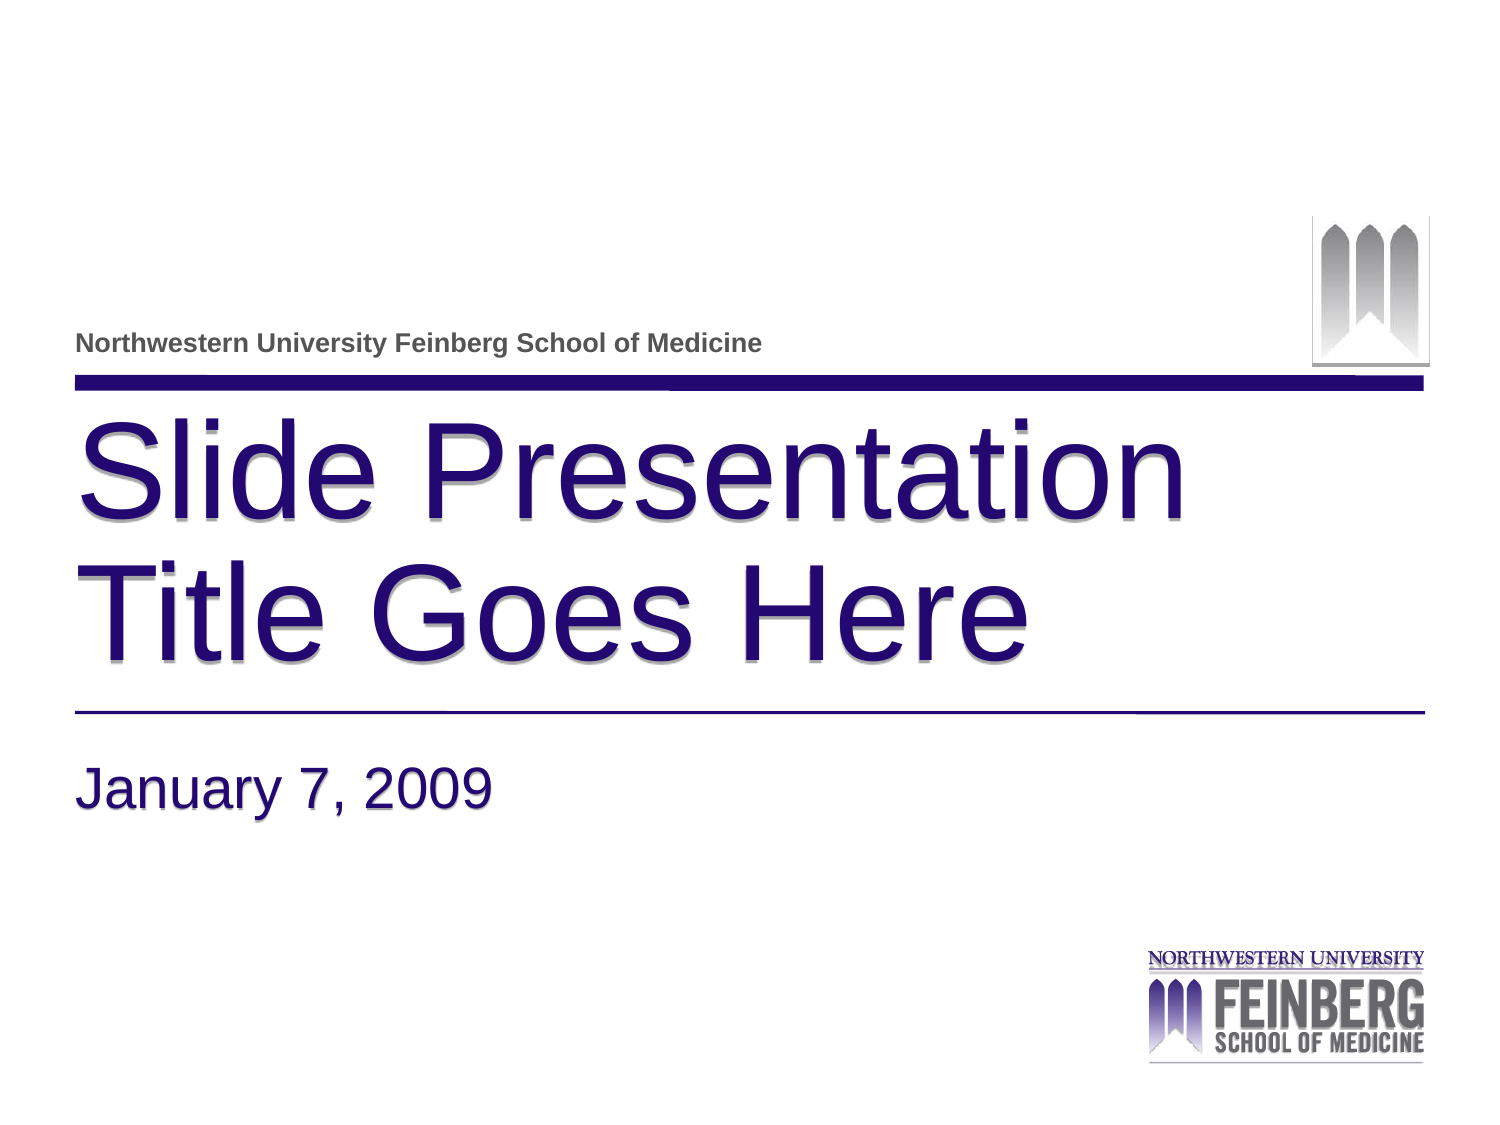

# Slide Presentation Title Goes Here
January 7, 2009